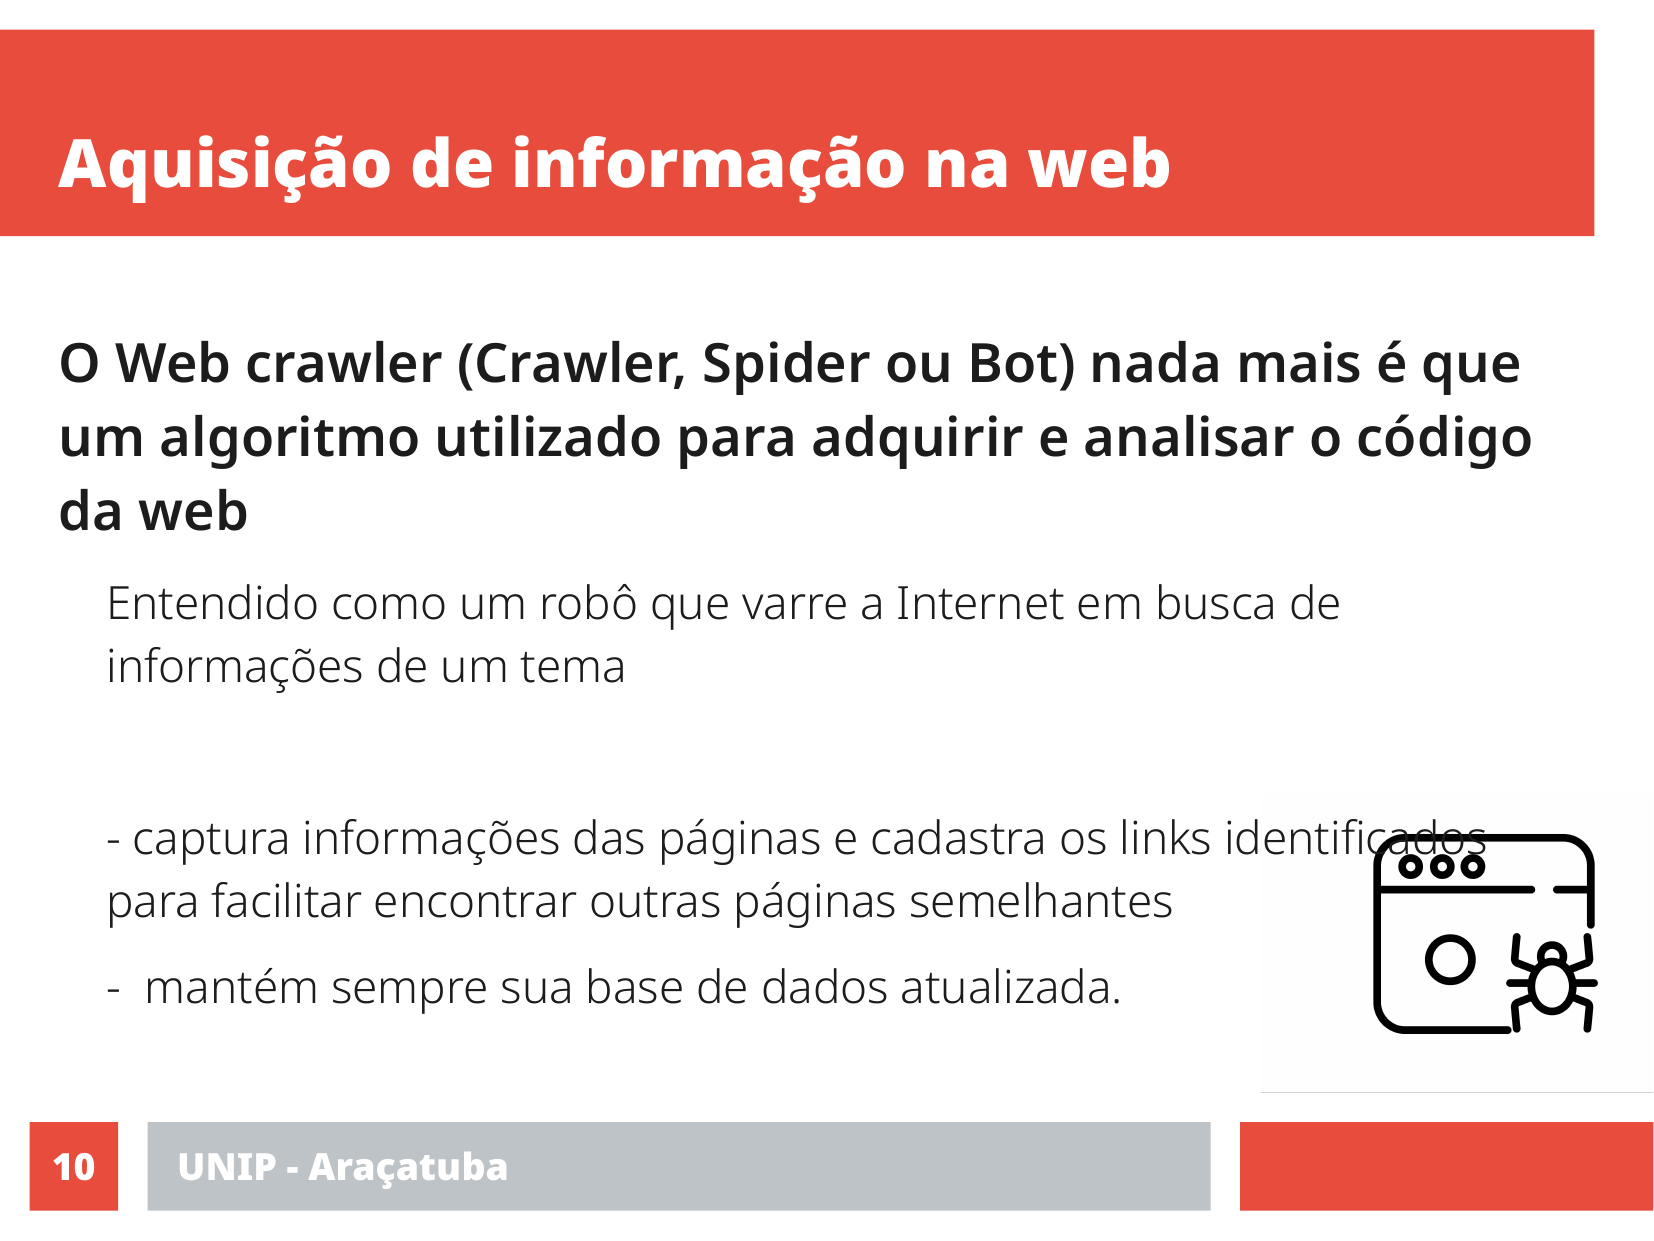

# Aquisição de informação na web
O Web crawler (Crawler, Spider ou Bot) nada mais é que um algoritmo utilizado para adquirir e analisar o código da web
Entendido como um robô que varre a Internet em busca de informações de um tema
- captura informações das páginas e cadastra os links identificados para facilitar encontrar outras páginas semelhantes
- mantém sempre sua base de dados atualizada.
10
UNIP - Araçatuba